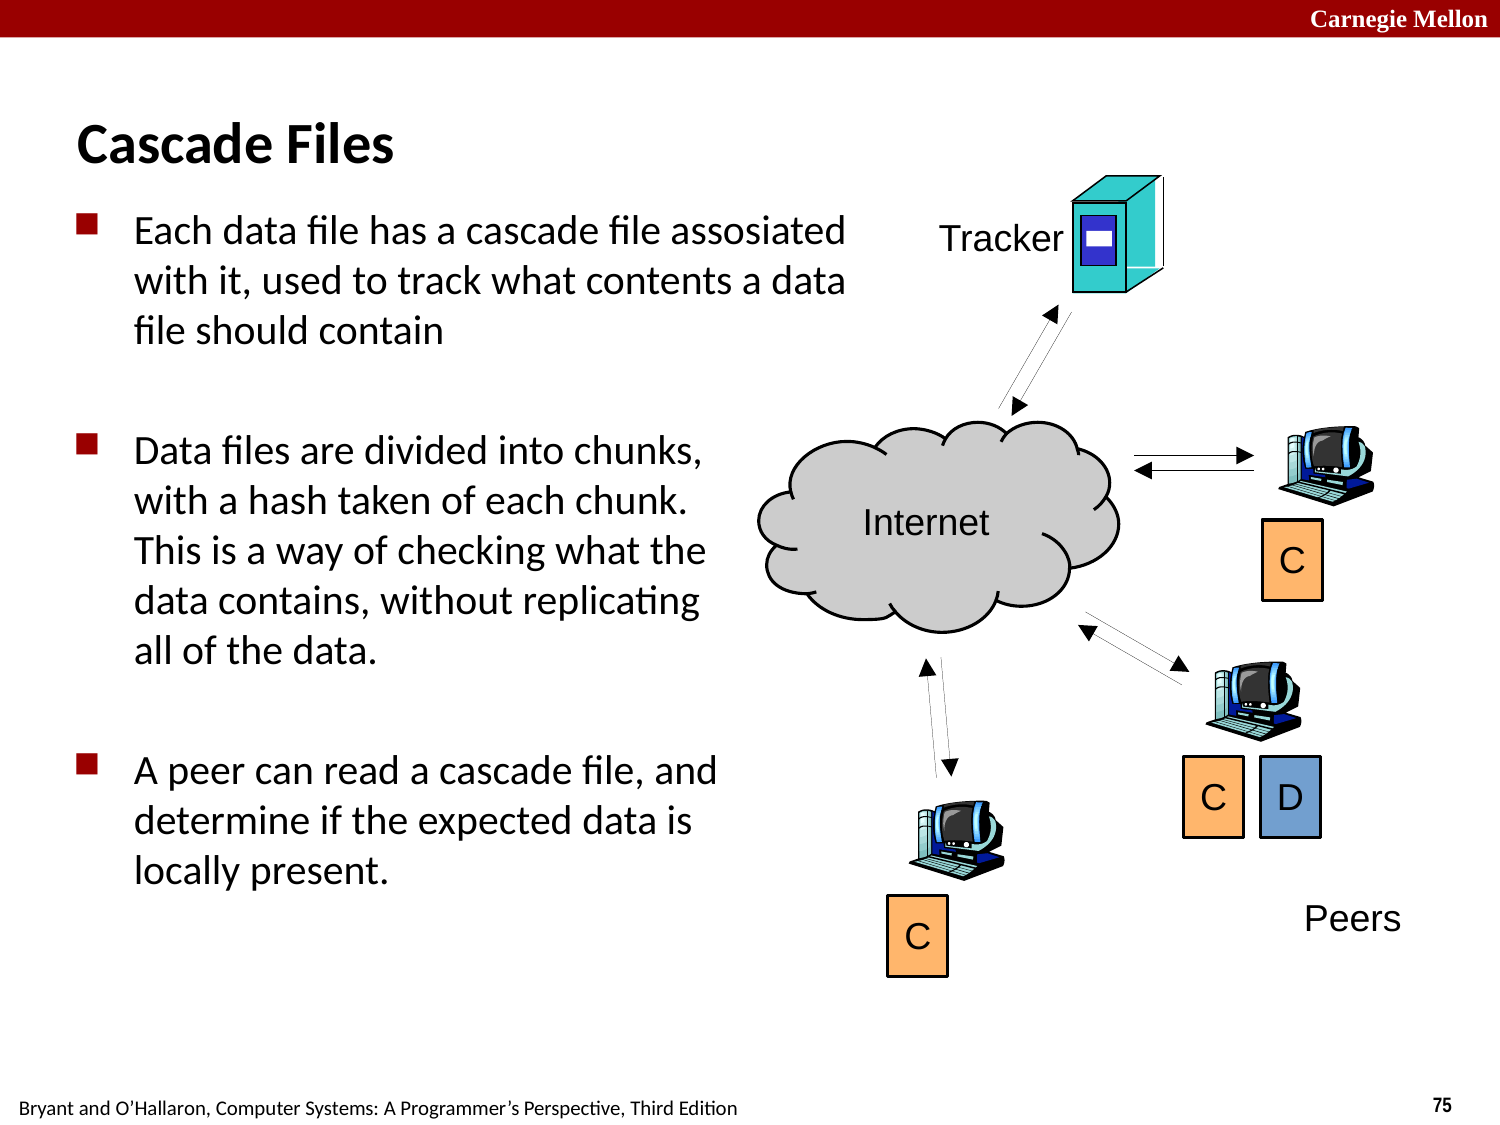

# Cascade Files
Each data file has a cascade file assosiated
with it, used to track what contents a data
file should contain
Data files are divided into chunks,
with a hash taken of each chunk.
This is a way of checking what the
data contains, without replicating
all of the data.
A peer can read a cascade file, and
determine if the expected data is
locally present.
Tracker
Internet
D
C
D
C
D
D
Peers
C